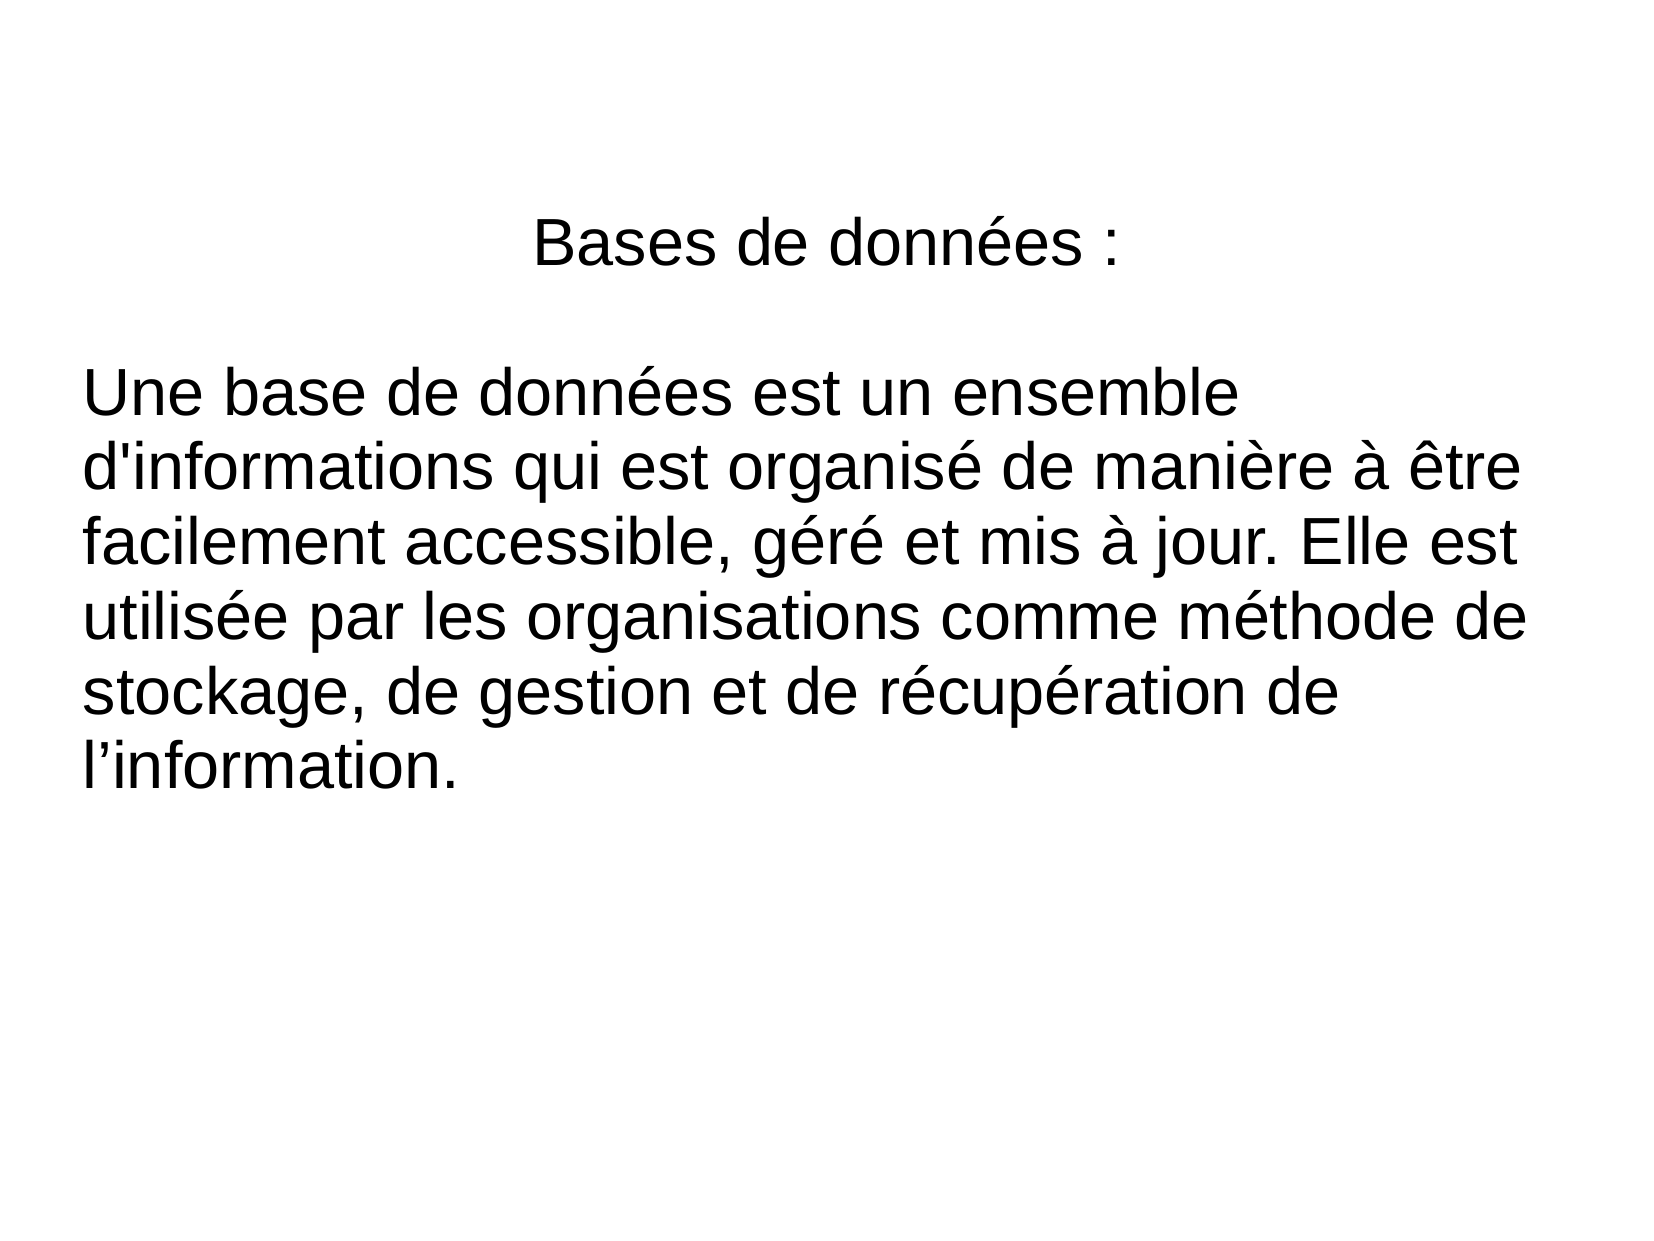

# Bases de données :
Une base de données est un ensemble d'informations qui est organisé de manière à être facilement accessible, géré et mis à jour. Elle est utilisée par les organisations comme méthode de stockage, de gestion et de récupération de l’information.